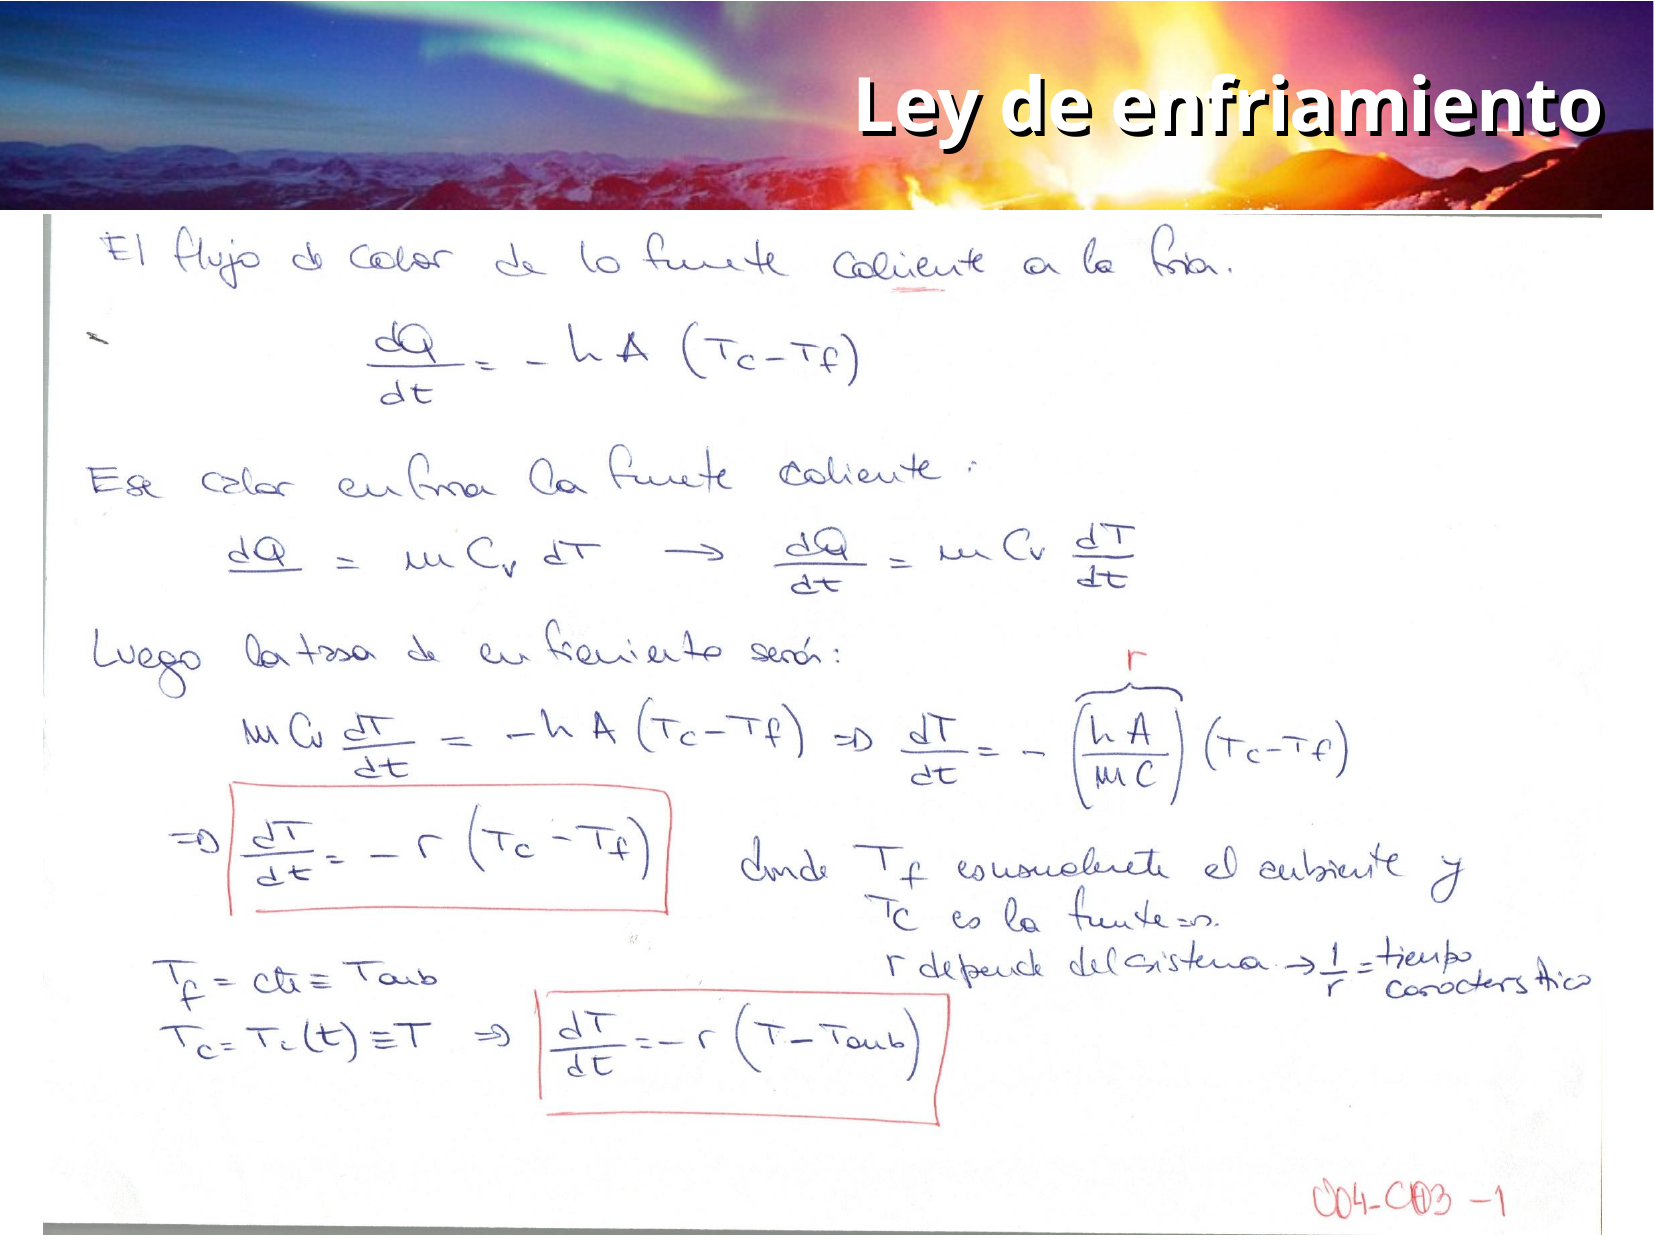

# Ley de enfriamiento
FÍSICA III B
17